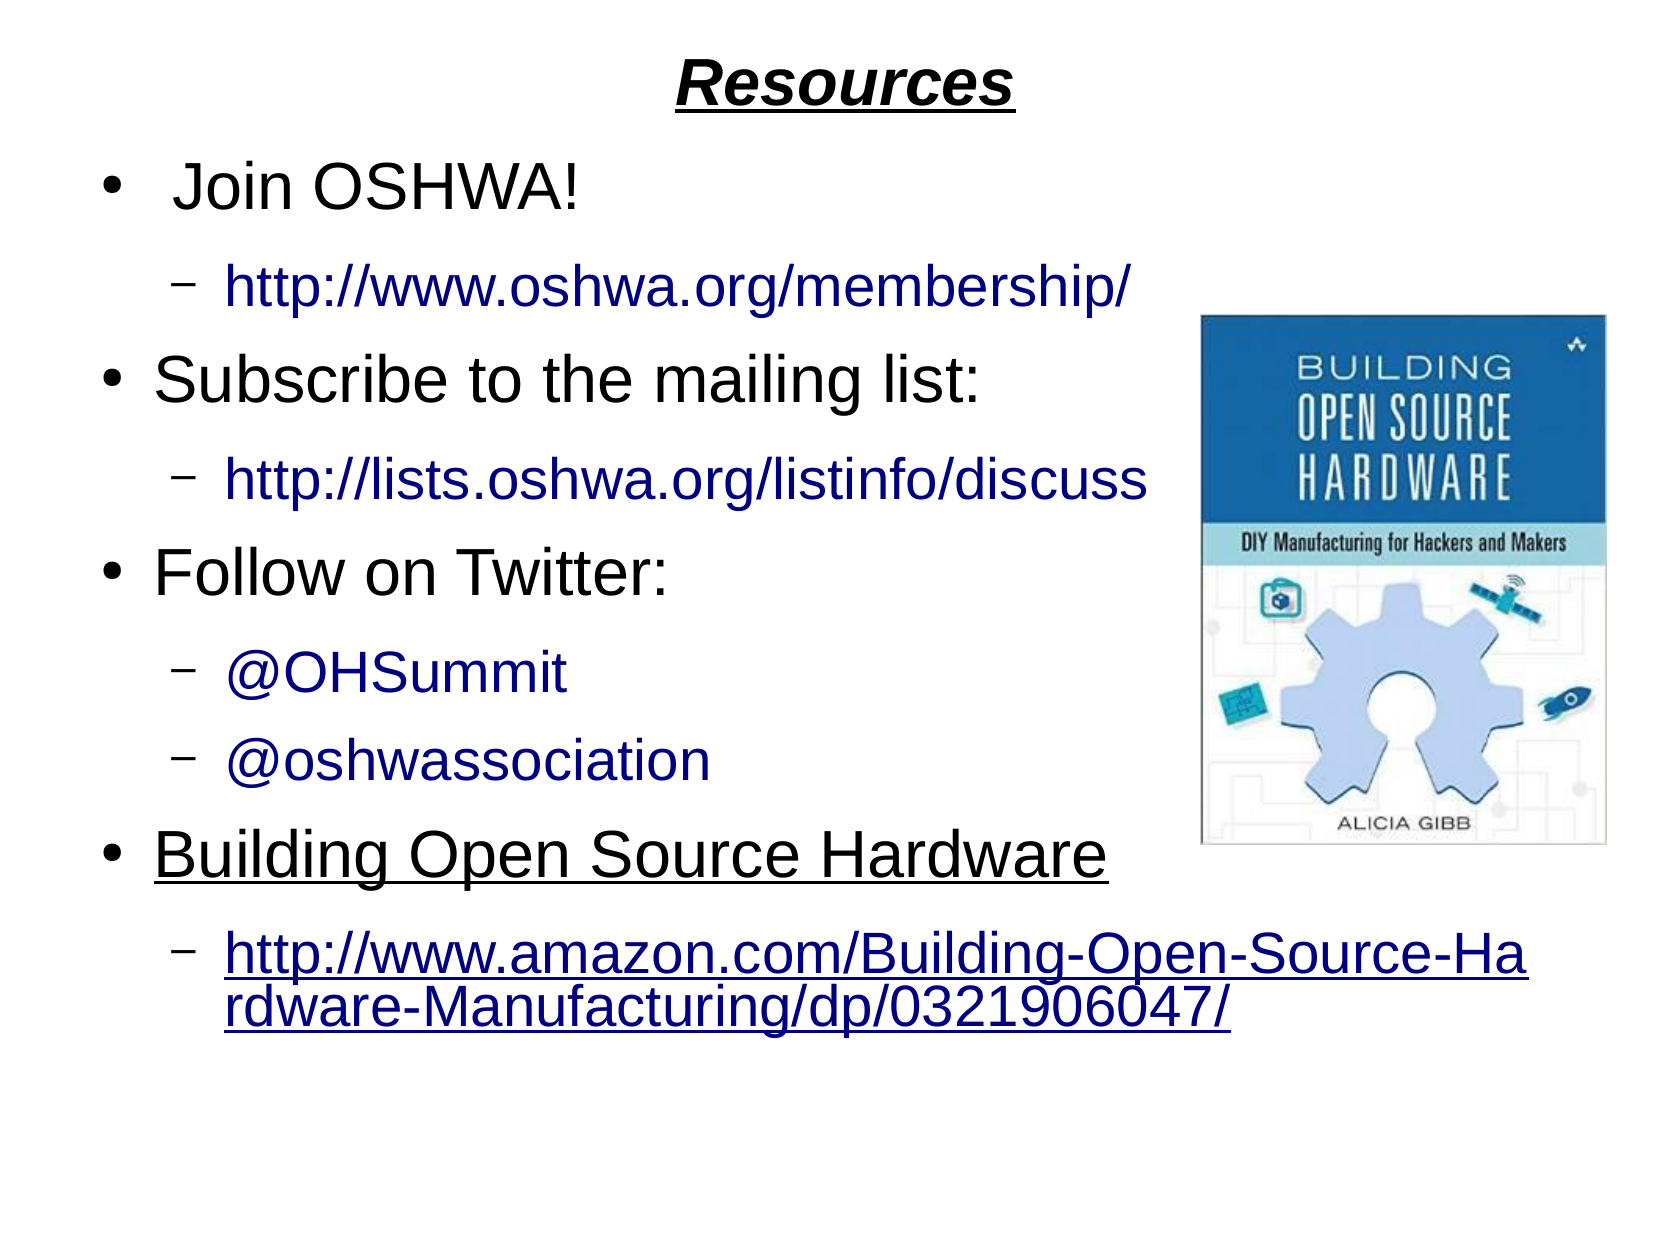

# Resources
 Join OSHWA!
http://www.oshwa.org/membership/
Subscribe to the mailing list:
http://lists.oshwa.org/listinfo/discuss
Follow on Twitter:
@OHSummit
@oshwassociation
Building Open Source Hardware
http://www.amazon.com/Building-Open-Source-Hardware-Manufacturing/dp/0321906047/